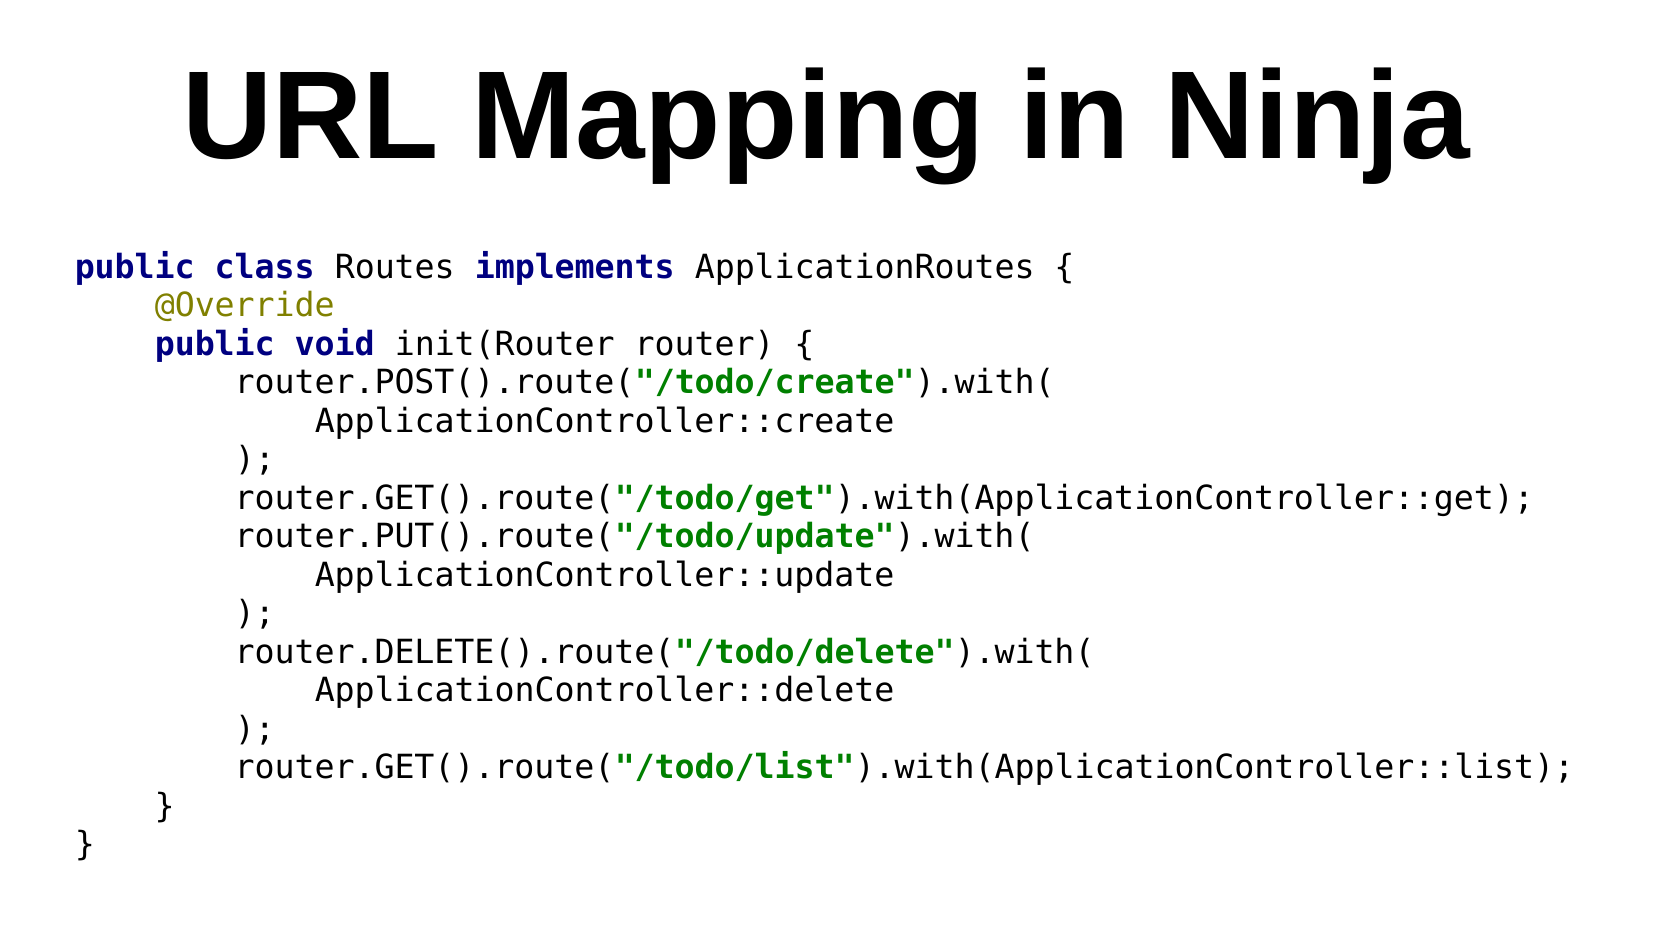

# URL Mapping in Ninja
public class Routes implements ApplicationRoutes {
 @Override
 public void init(Router router) {
 router.POST().route("/todo/create").with(
 ApplicationController::create
 );
 router.GET().route("/todo/get").with(ApplicationController::get);
 router.PUT().route("/todo/update").with(
 ApplicationController::update
 );
 router.DELETE().route("/todo/delete").with(
 ApplicationController::delete
 );
 router.GET().route("/todo/list").with(ApplicationController::list);
 }
}